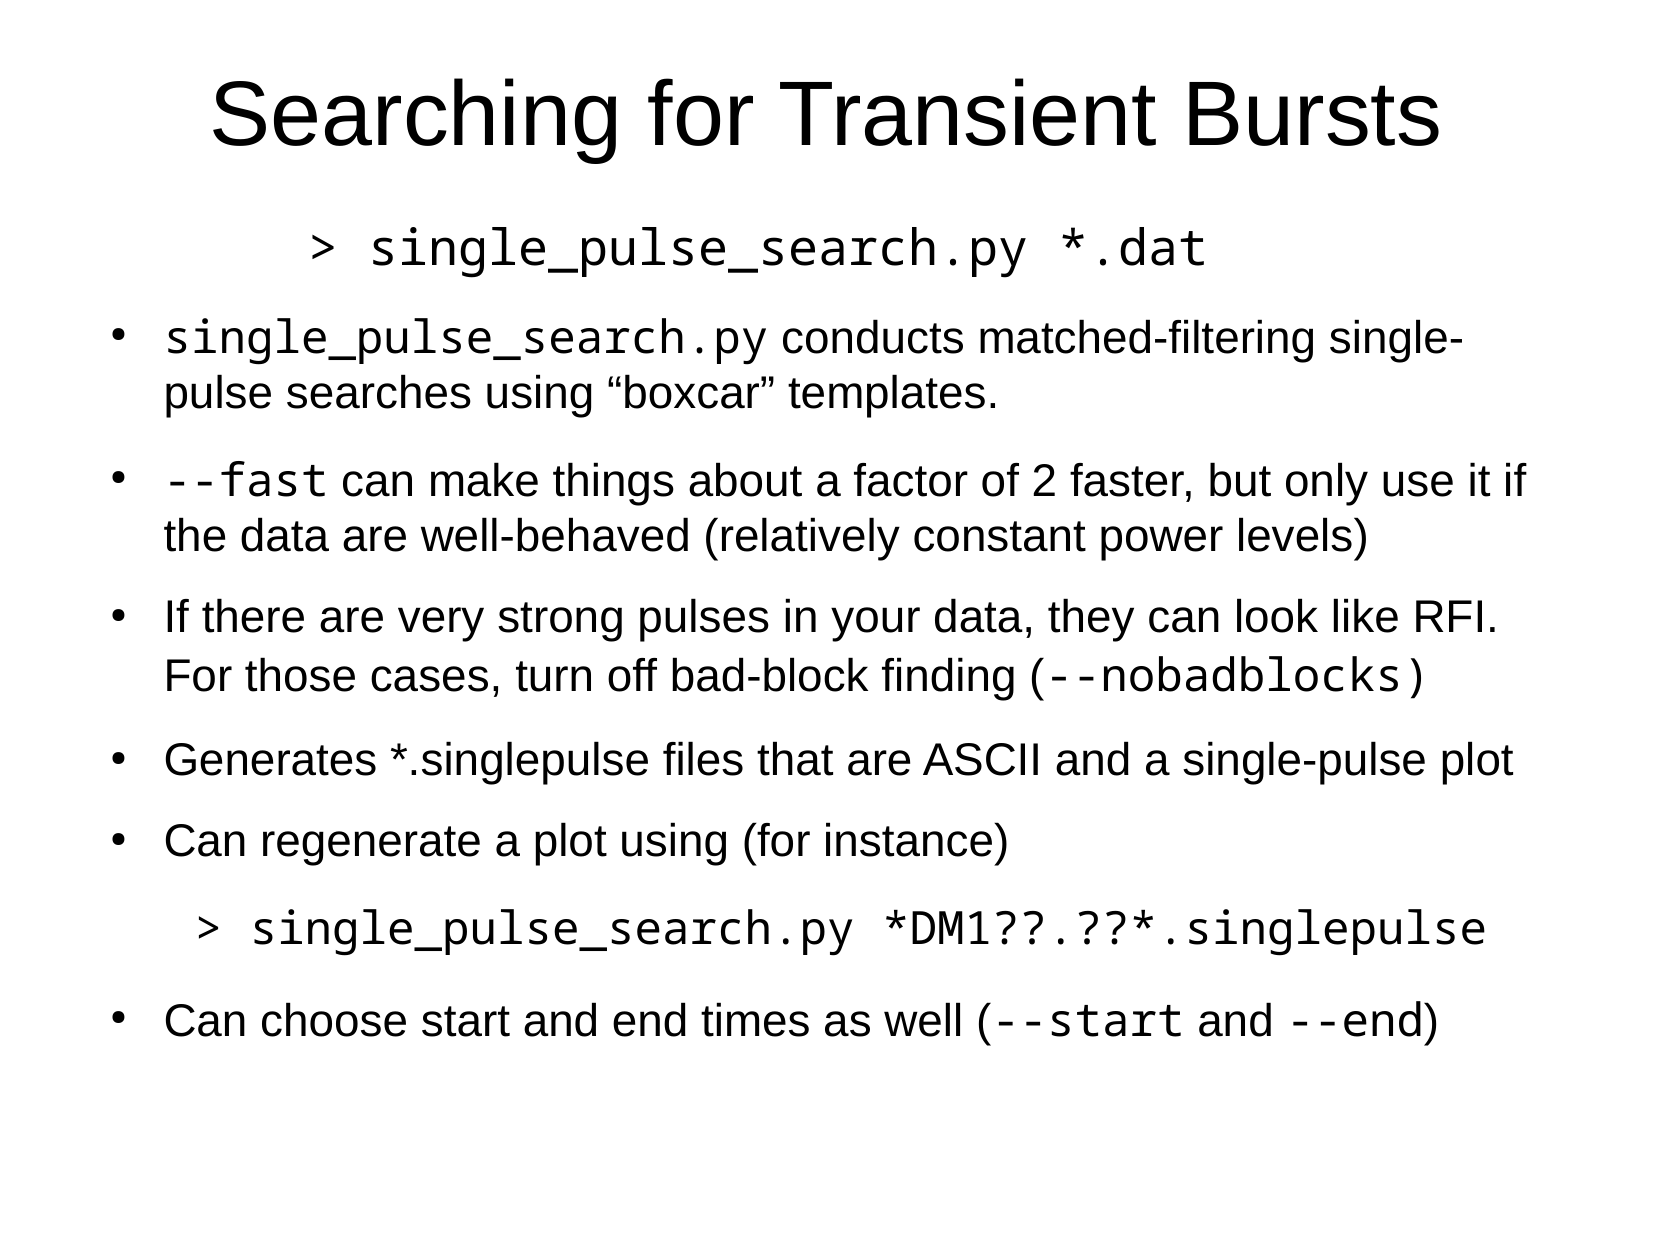

# Searching for Transient Bursts
> single_pulse_search.py *.dat
single_pulse_search.py conducts matched-filtering single-pulse searches using “boxcar” templates.
--fast can make things about a factor of 2 faster, but only use it if the data are well-behaved (relatively constant power levels)
If there are very strong pulses in your data, they can look like RFI. For those cases, turn off bad-block finding (--nobadblocks)
Generates *.singlepulse files that are ASCII and a single-pulse plot
Can regenerate a plot using (for instance)
 > single_pulse_search.py *DM1??.??*.singlepulse
Can choose start and end times as well (--start and --end)